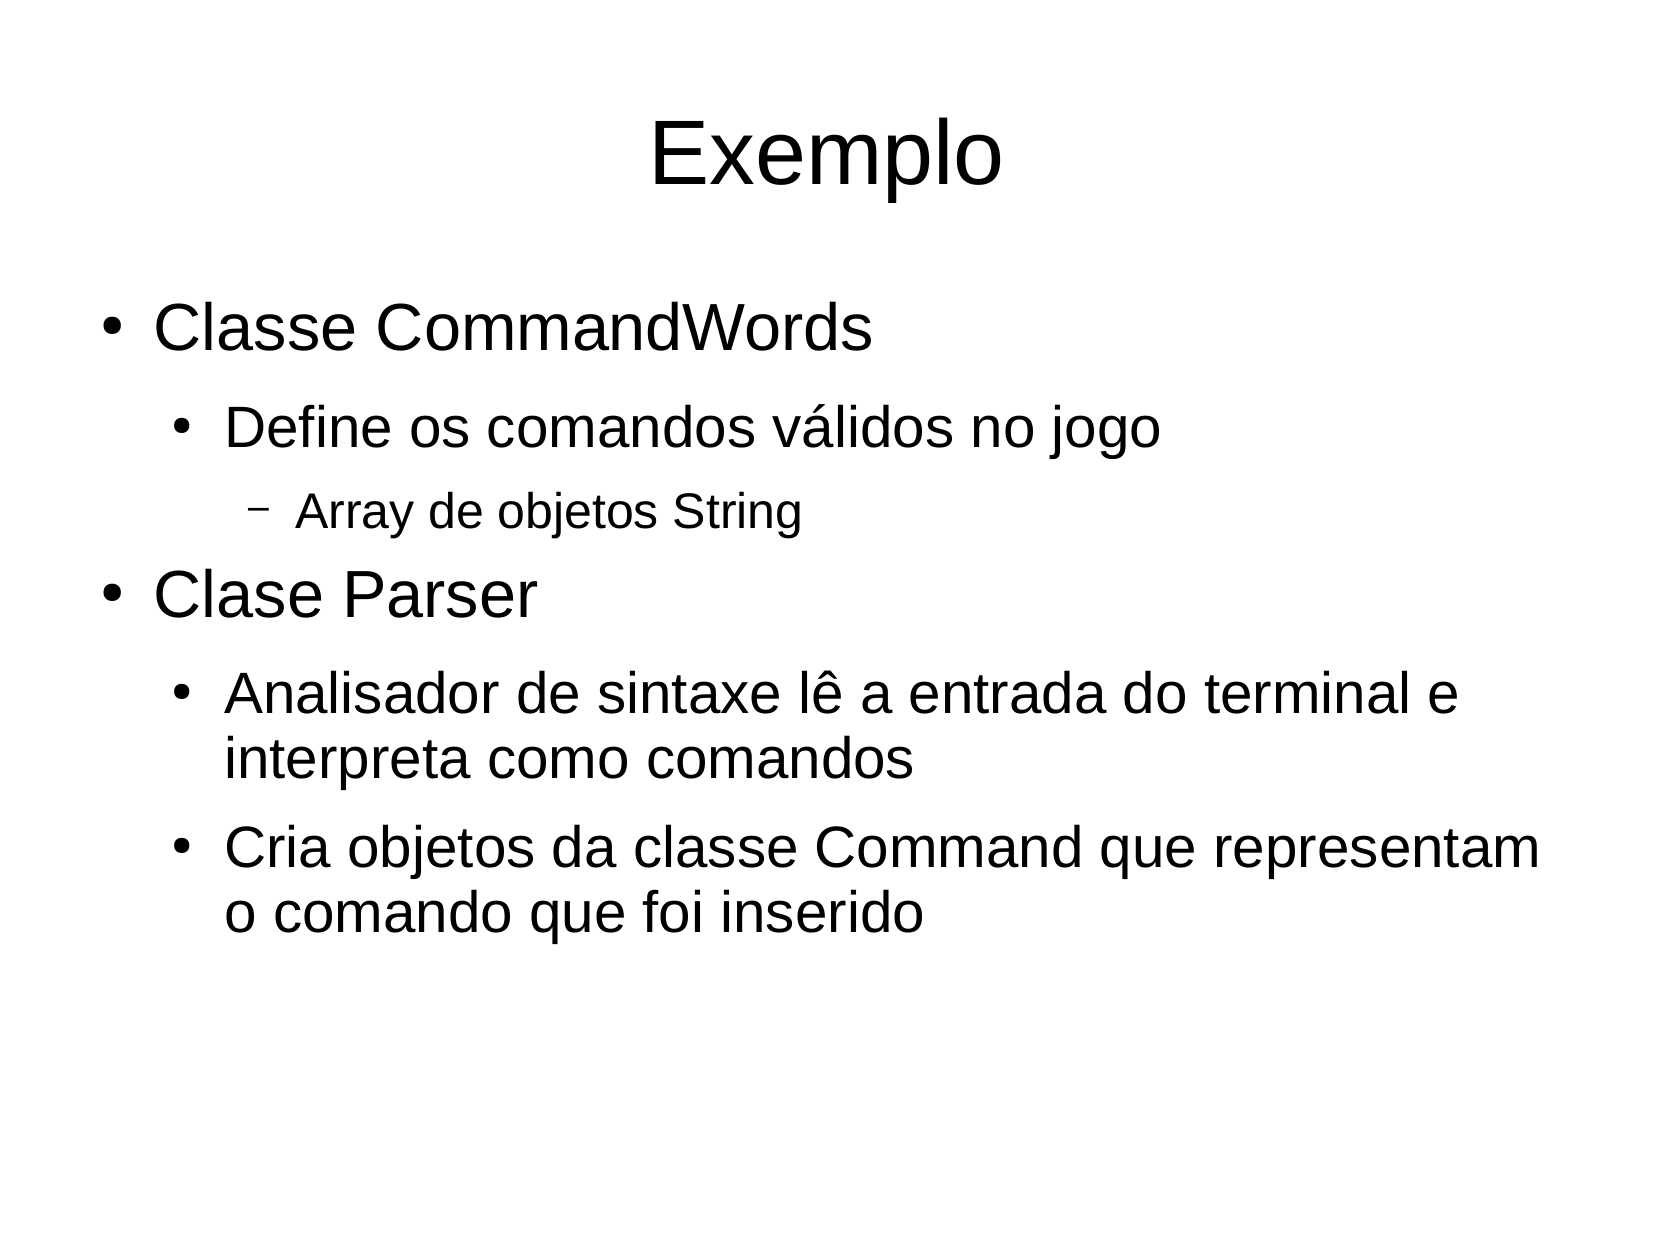

# Exemplo
Classe CommandWords
Define os comandos válidos no jogo
Array de objetos String
Clase Parser
Analisador de sintaxe lê a entrada do terminal e interpreta como comandos
Cria objetos da classe Command que representam o comando que foi inserido